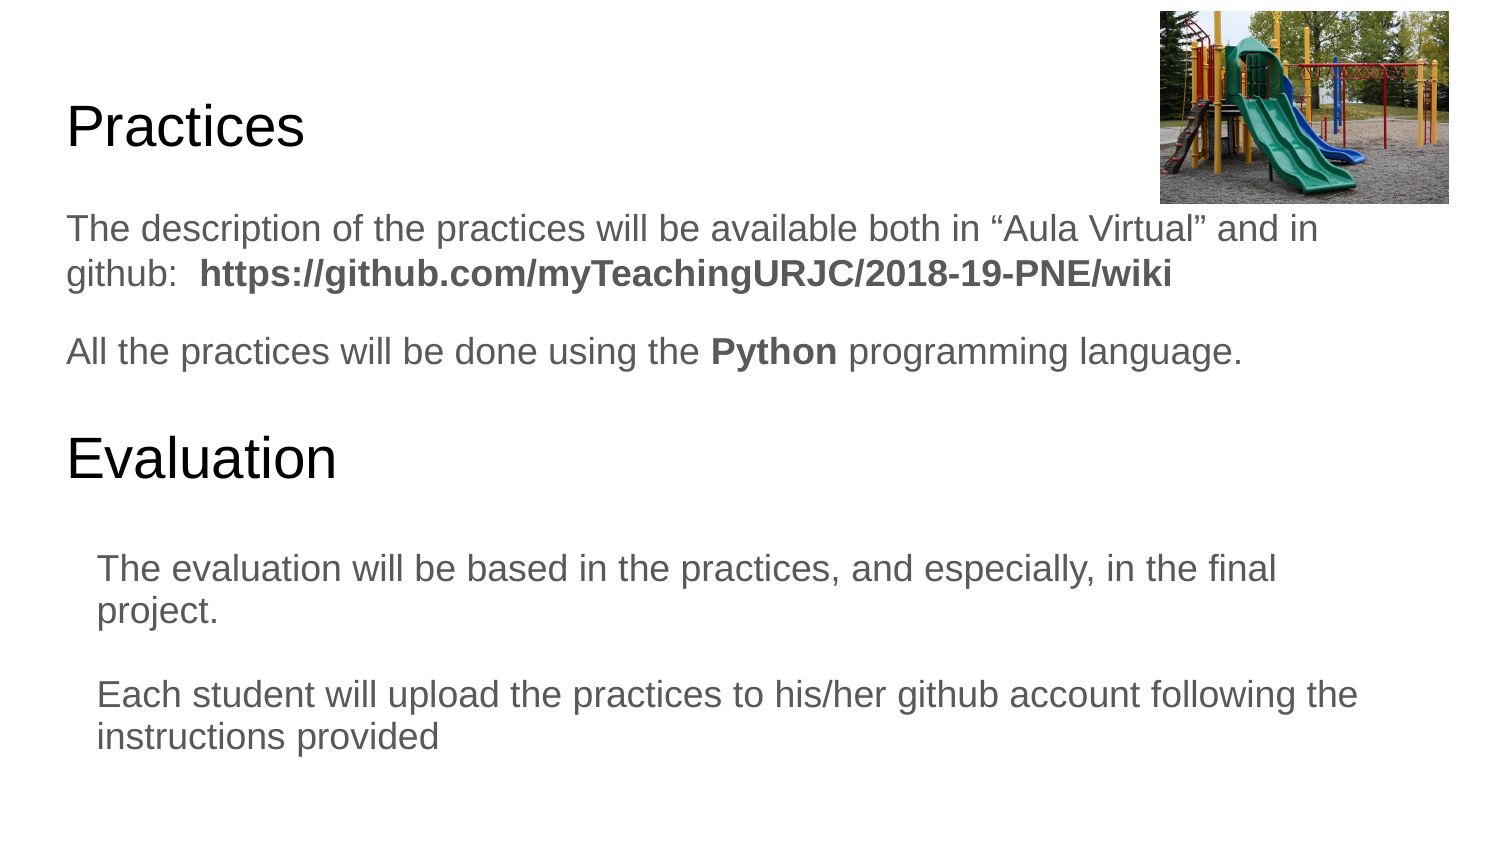

# Practices
The description of the practices will be available both in “Aula Virtual” and in github: https://github.com/myTeachingURJC/2018-19-PNE/wiki
All the practices will be done using the Python programming language.
Evaluation
The evaluation will be based in the practices, and especially, in the final project.
Each student will upload the practices to his/her github account following the instructions provided